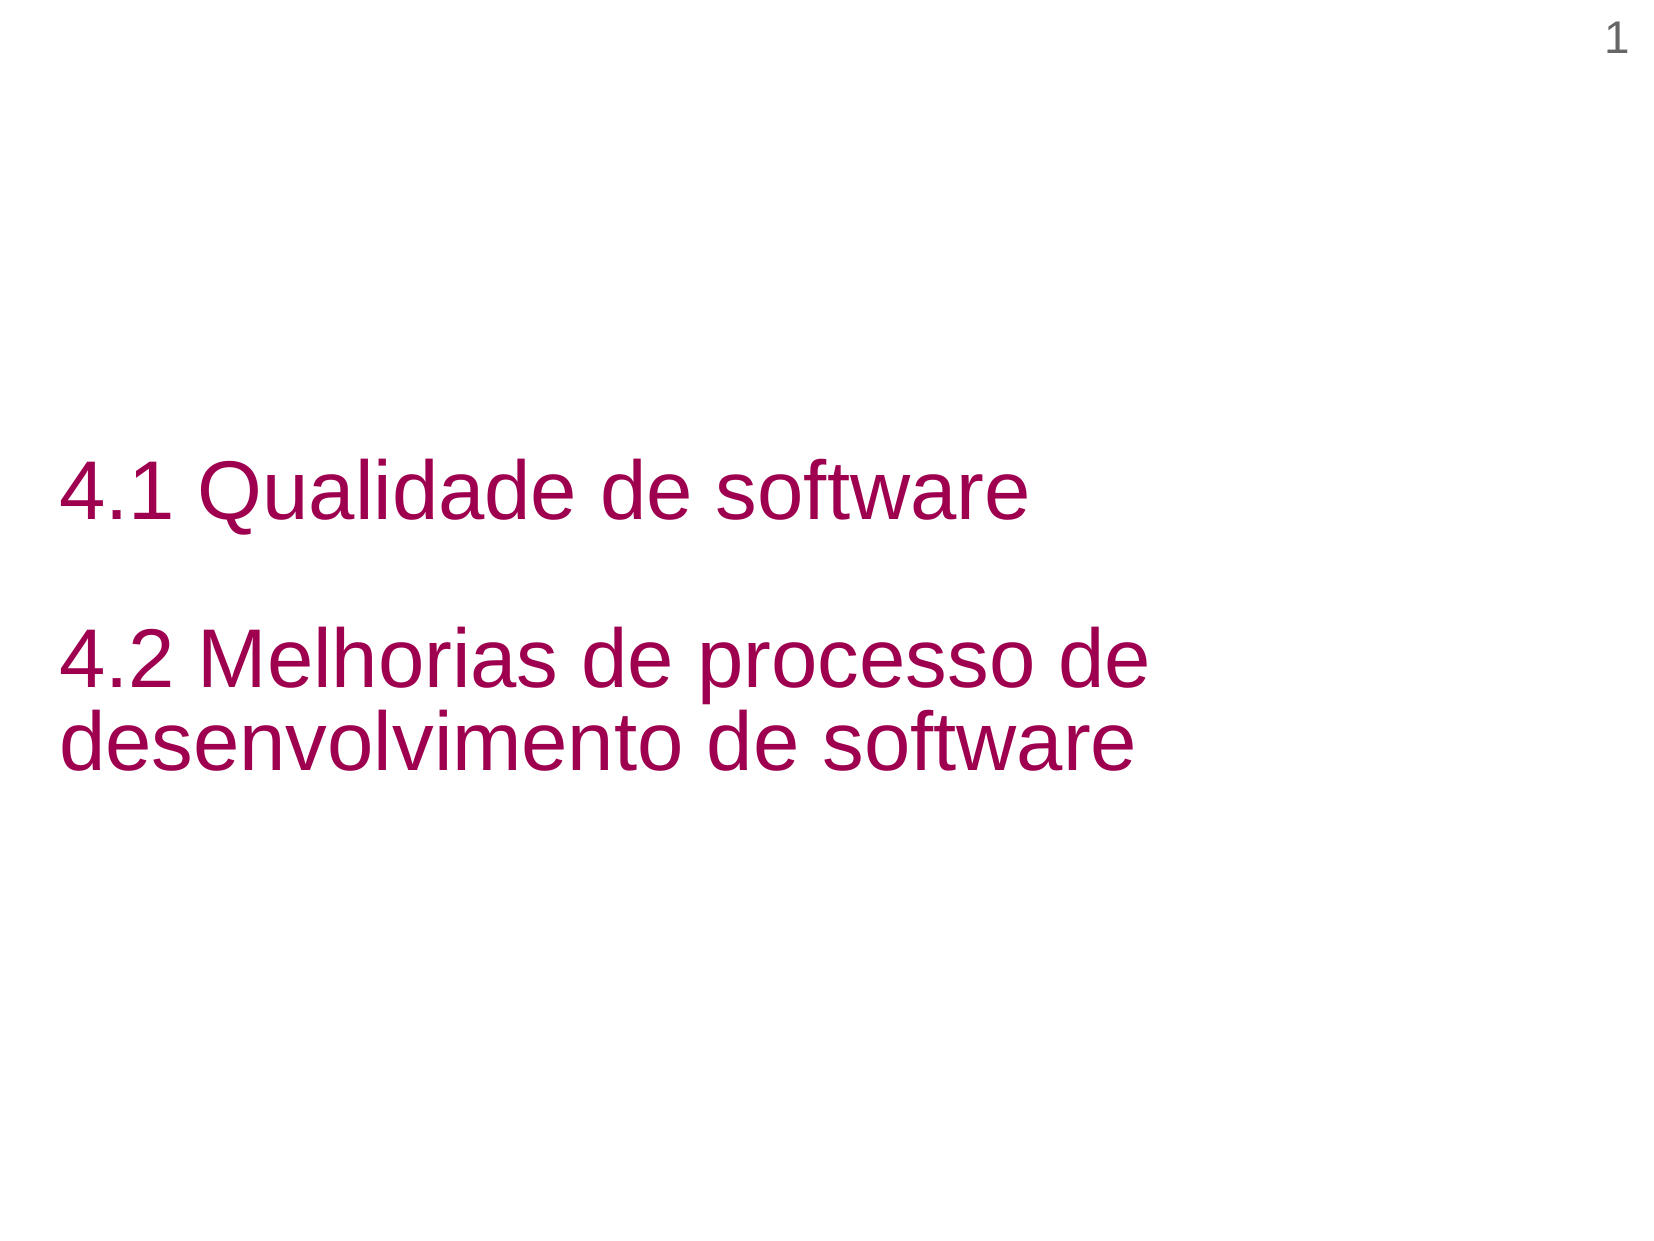

1
# 4.1 Qualidade de software 4.2 Melhorias de processo de desenvolvimento de software